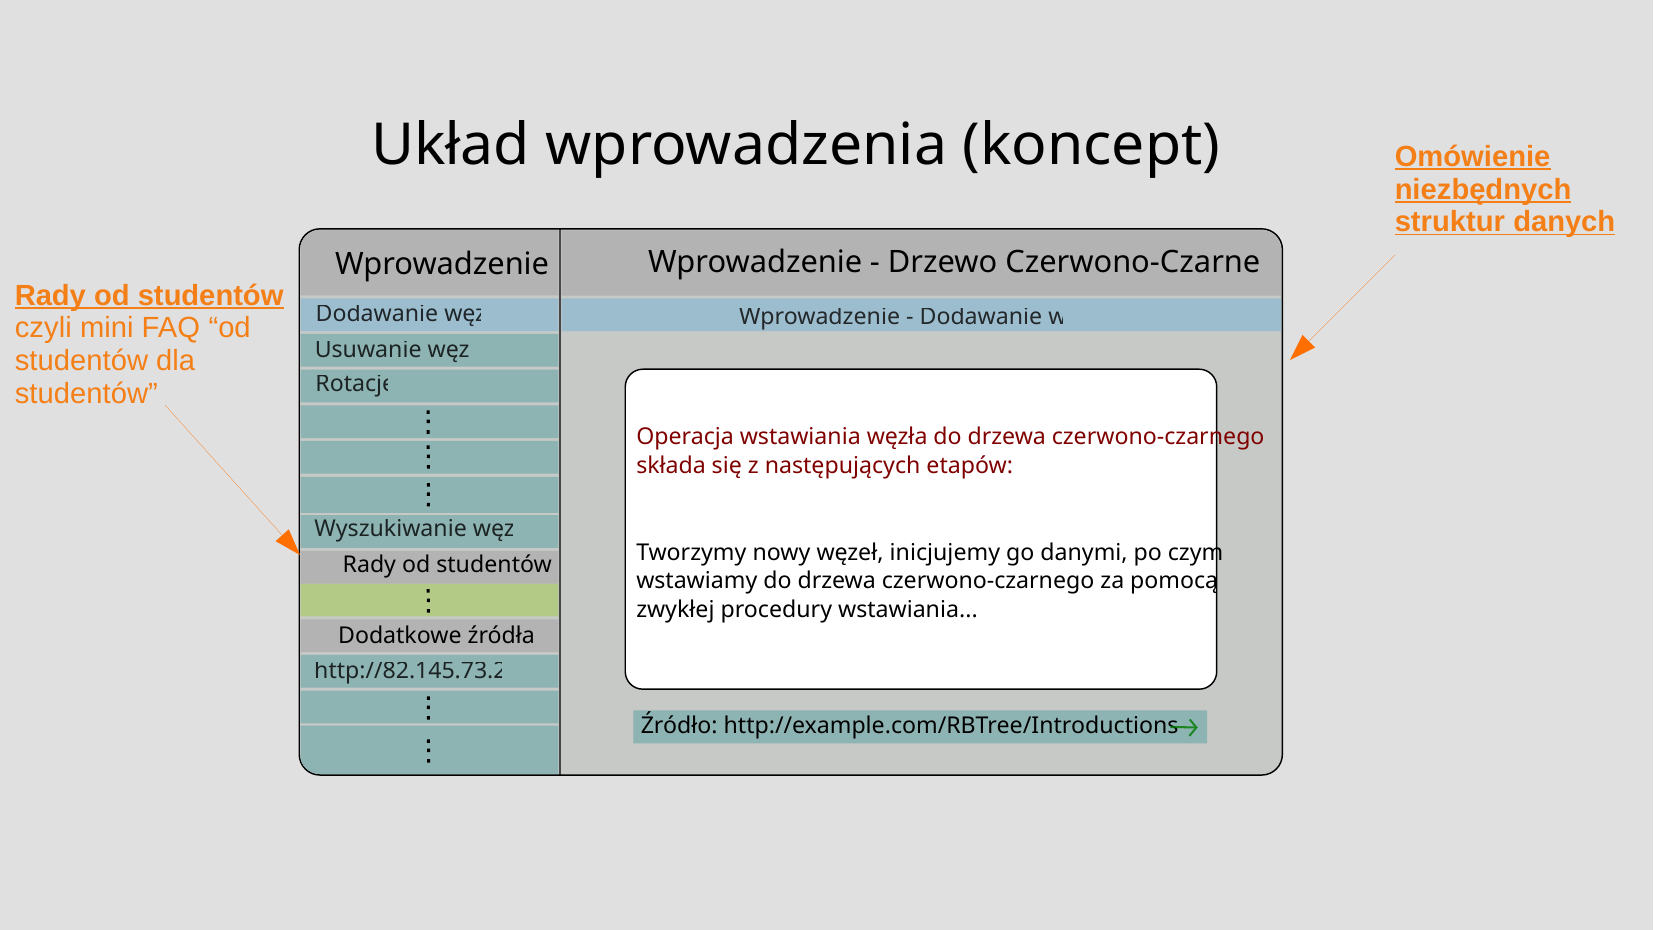

Omówienie niezbędnych struktur danych
Rady od studentów czyli mini FAQ “od studentów dla studentów”